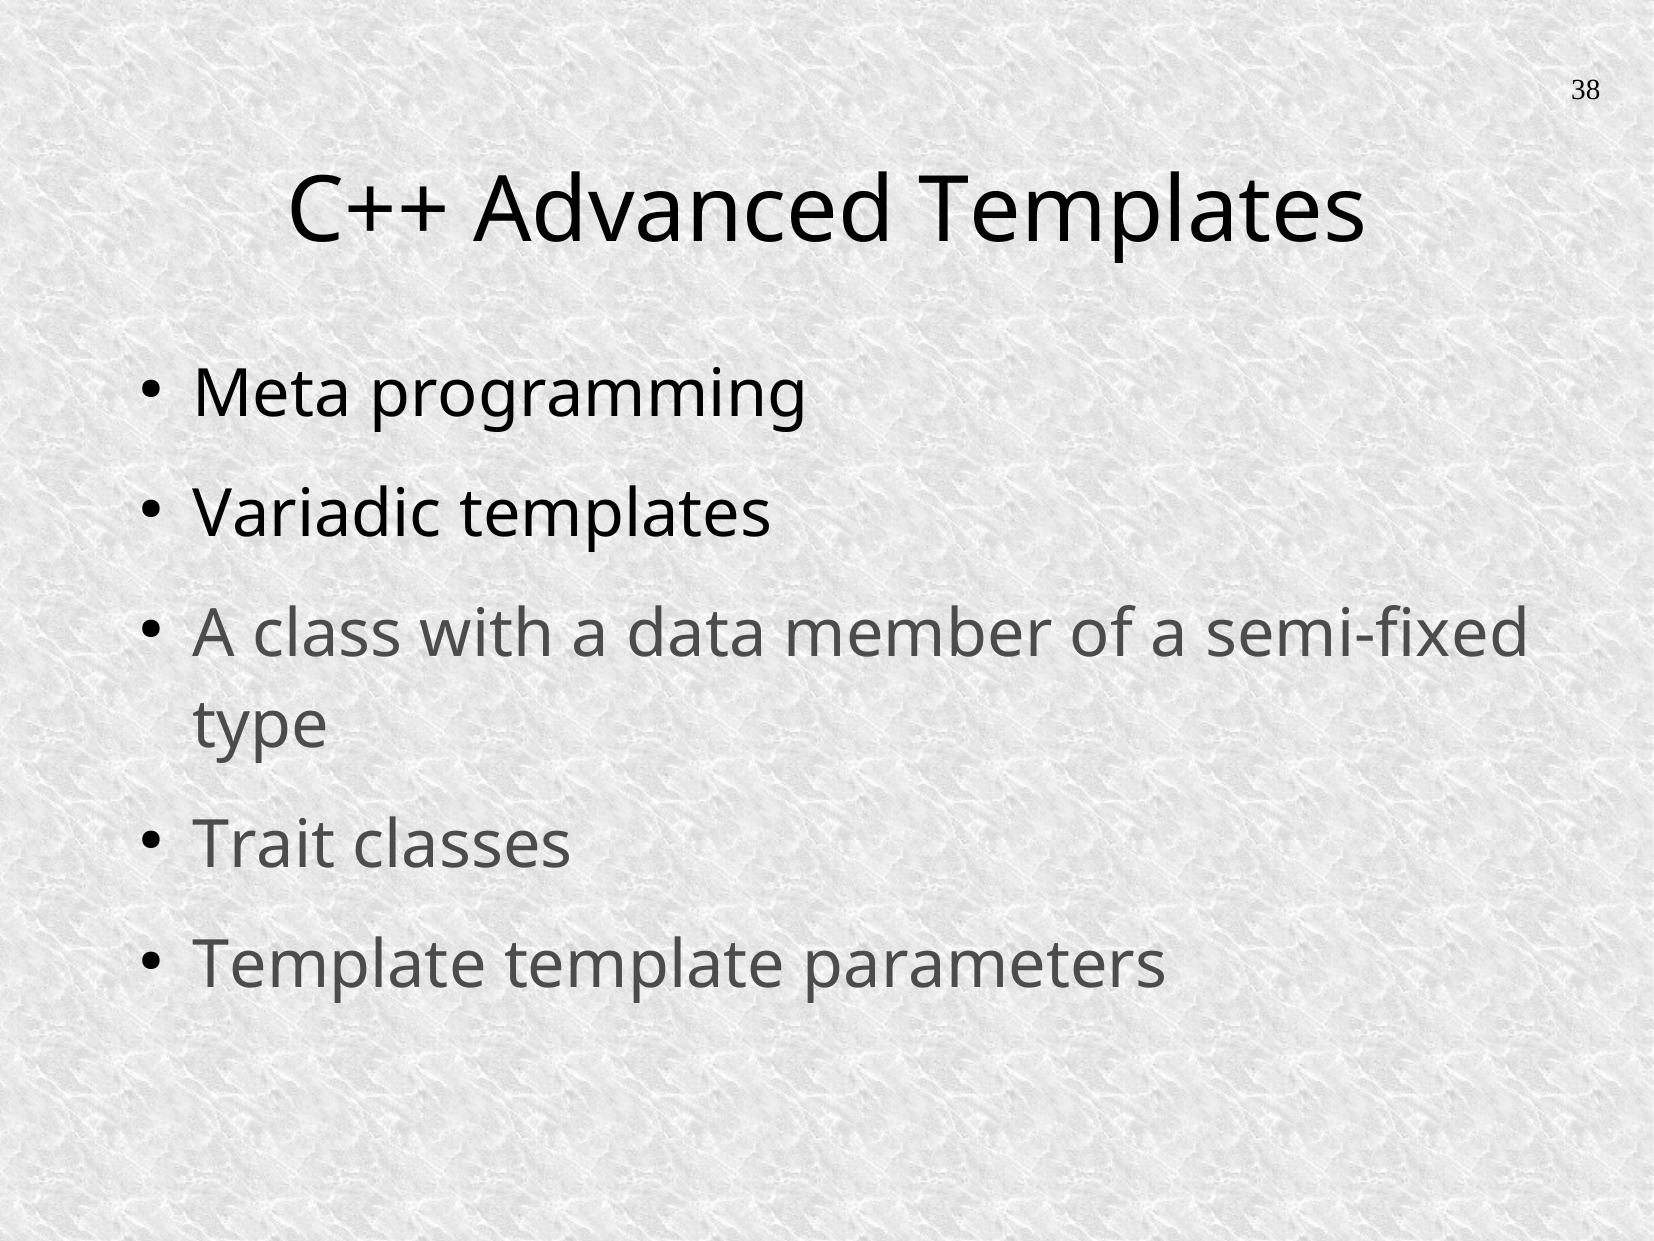

38
# C++ Advanced Templates
Meta programming
Variadic templates
A class with a data member of a semi-fixed type
Trait classes
Template template parameters